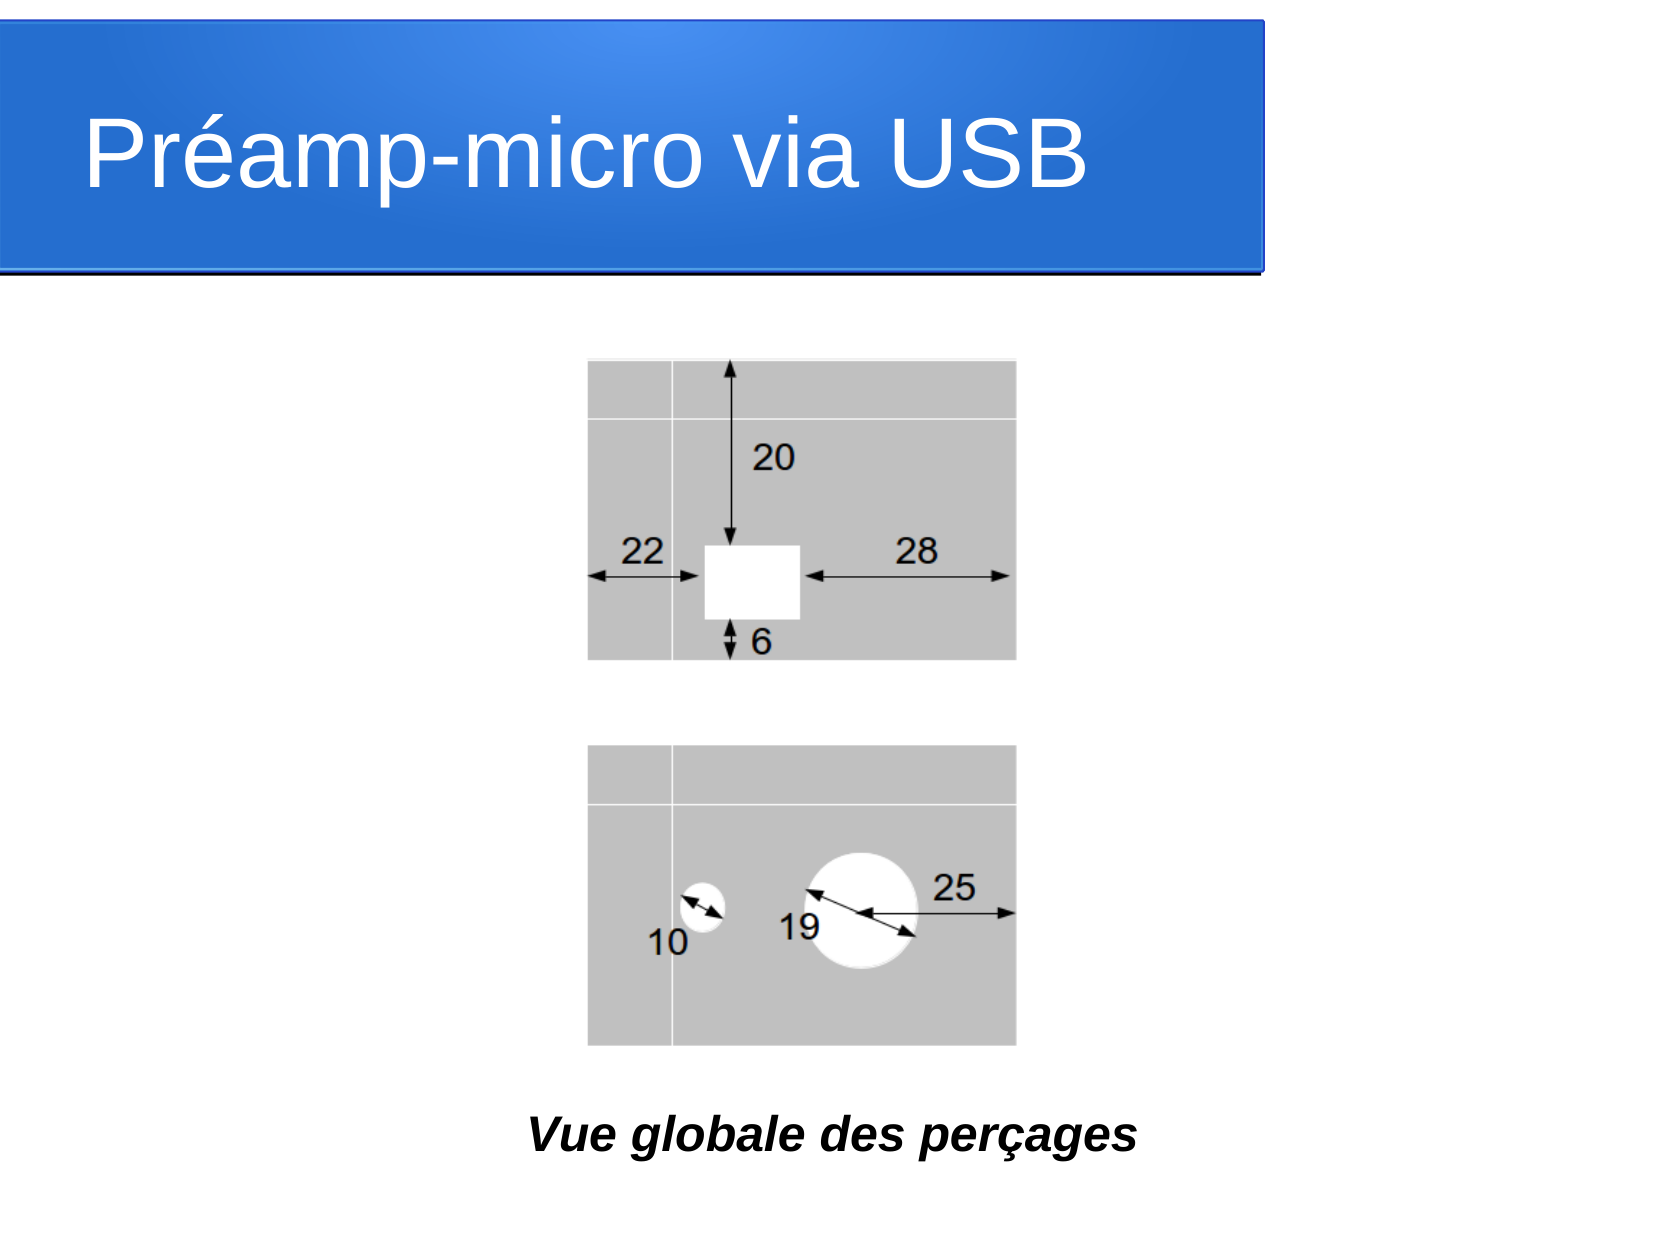

# Préamp-micro via USB
Vue globale des perçages